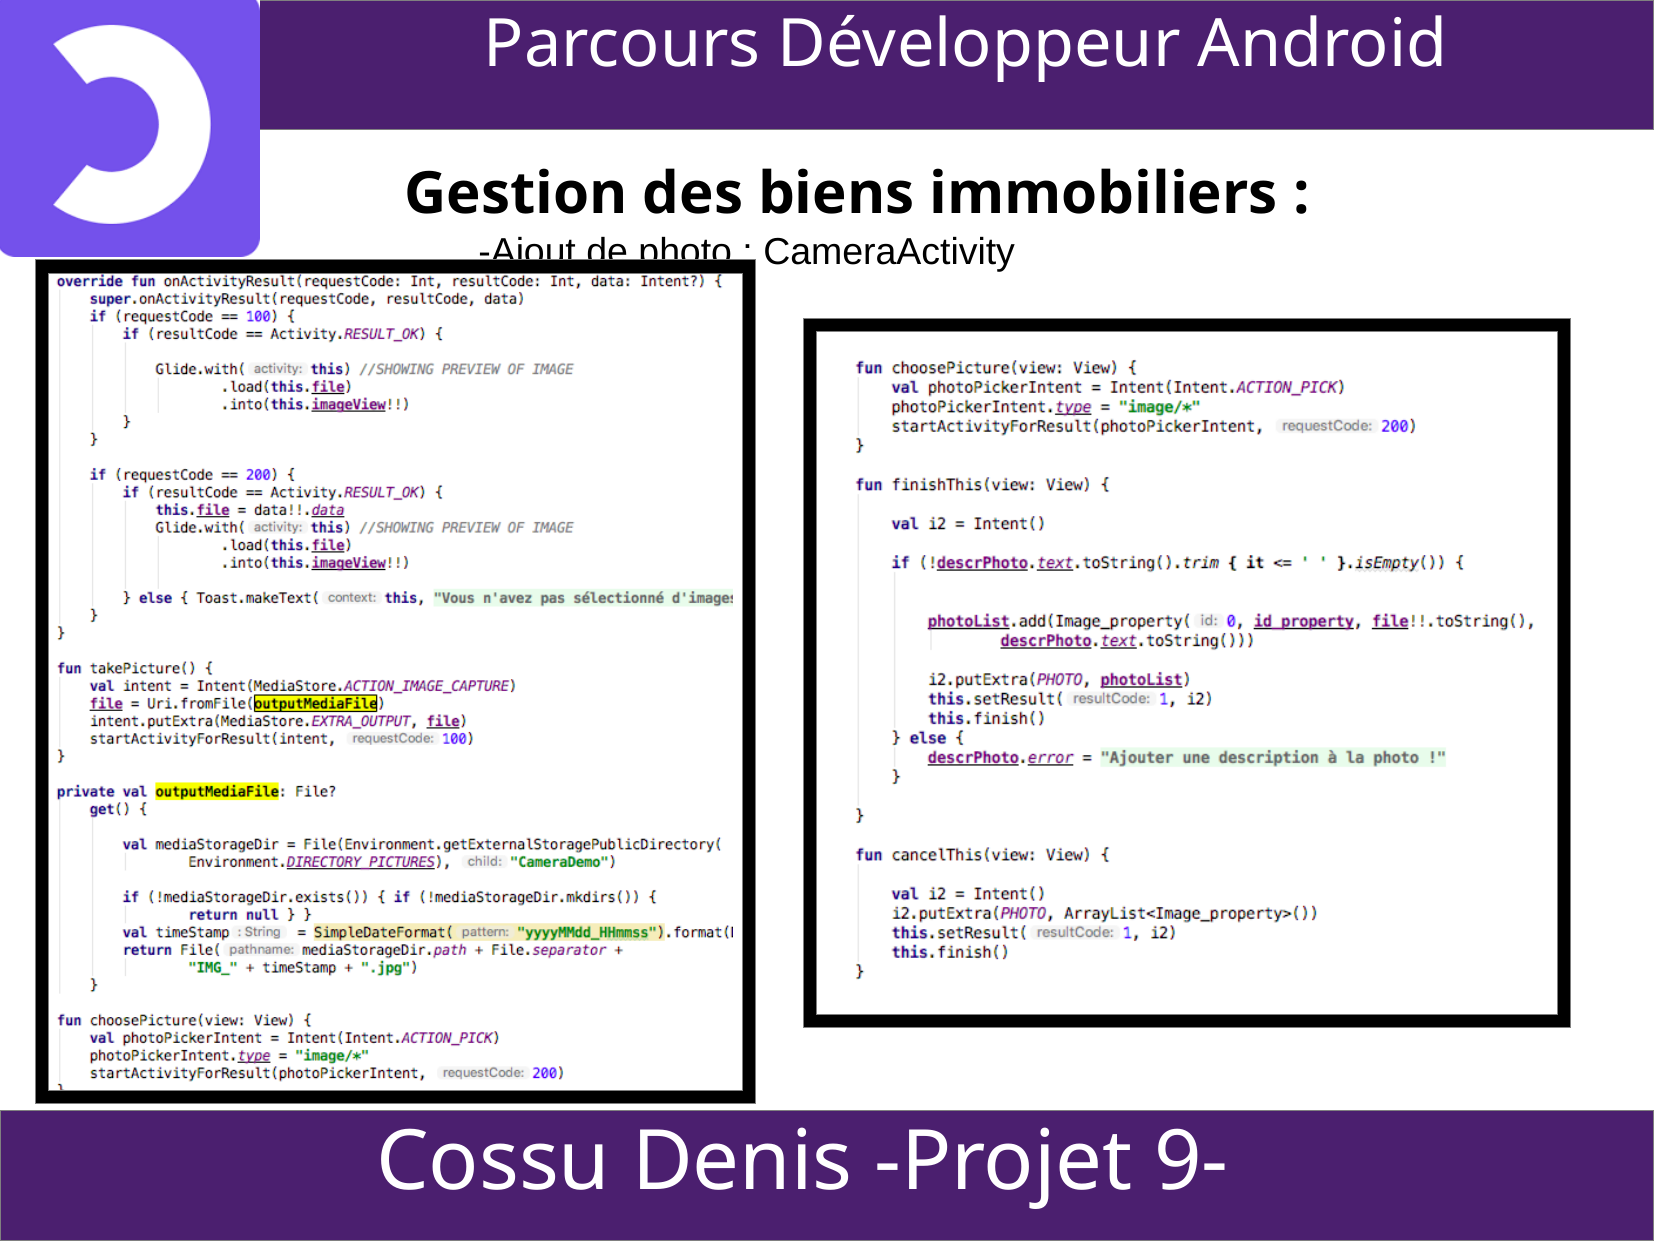

Gestion des biens immobiliers :
	-Ajout de photo : CameraActivity